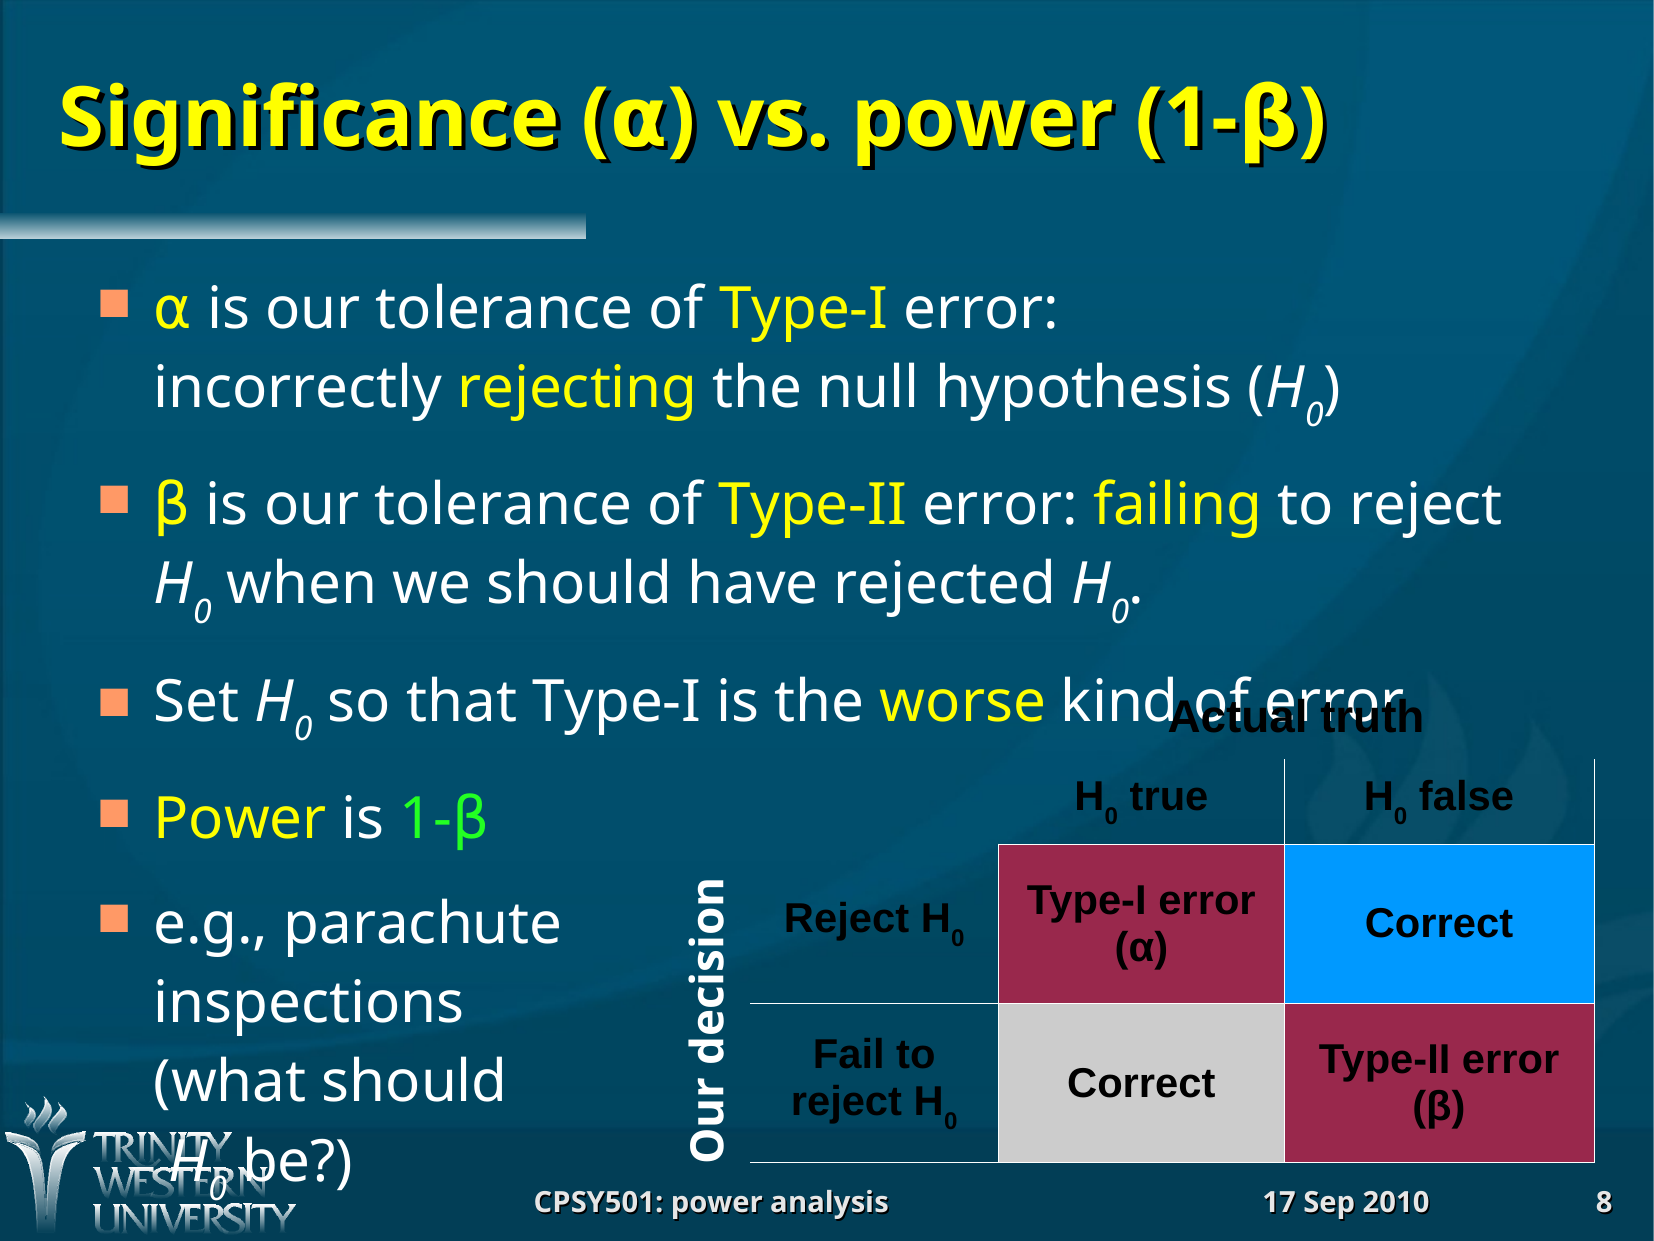

# Significance (α) vs. power (1-β)
α is our tolerance of Type-I error:
incorrectly rejecting the null hypothesis (H0)
β is our tolerance of Type-II error: failing to reject H0 when we should have rejected H0.
Set H0 so that Type-I is the worse kind of error
Power is 1-β
e.g., parachute
inspections
(what should
 H0 be?)
| | Actual truth | |
| --- | --- | --- |
| | H0 true | H0 false |
| Reject H0 | Type-I error (α) | Correct |
| Fail to reject H0 | Correct | Type-II error (β) |
Our decision
CPSY501: power analysis
17 Sep 2010
8